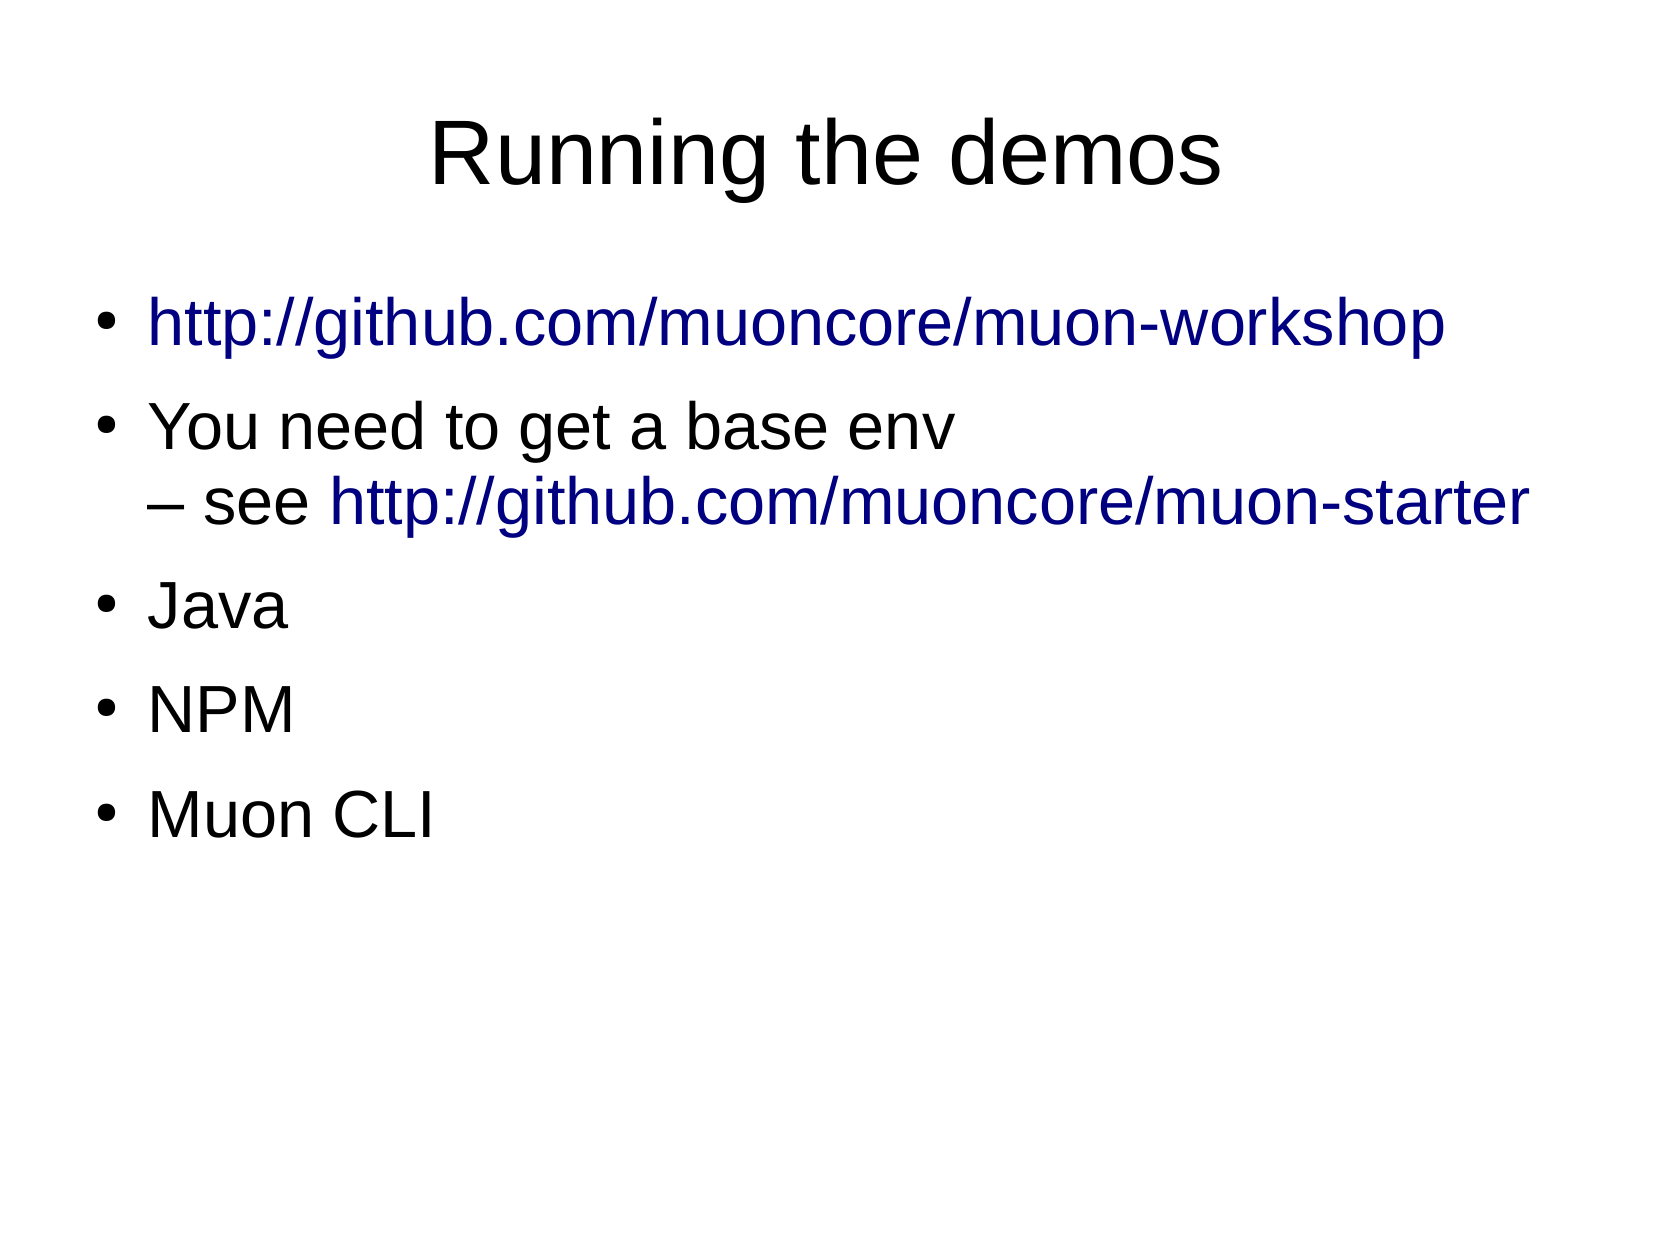

# Running the demos
http://github.com/muoncore/muon-workshop
You need to get a base env
– see http://github.com/muoncore/muon-starter
Java
NPM
Muon CLI